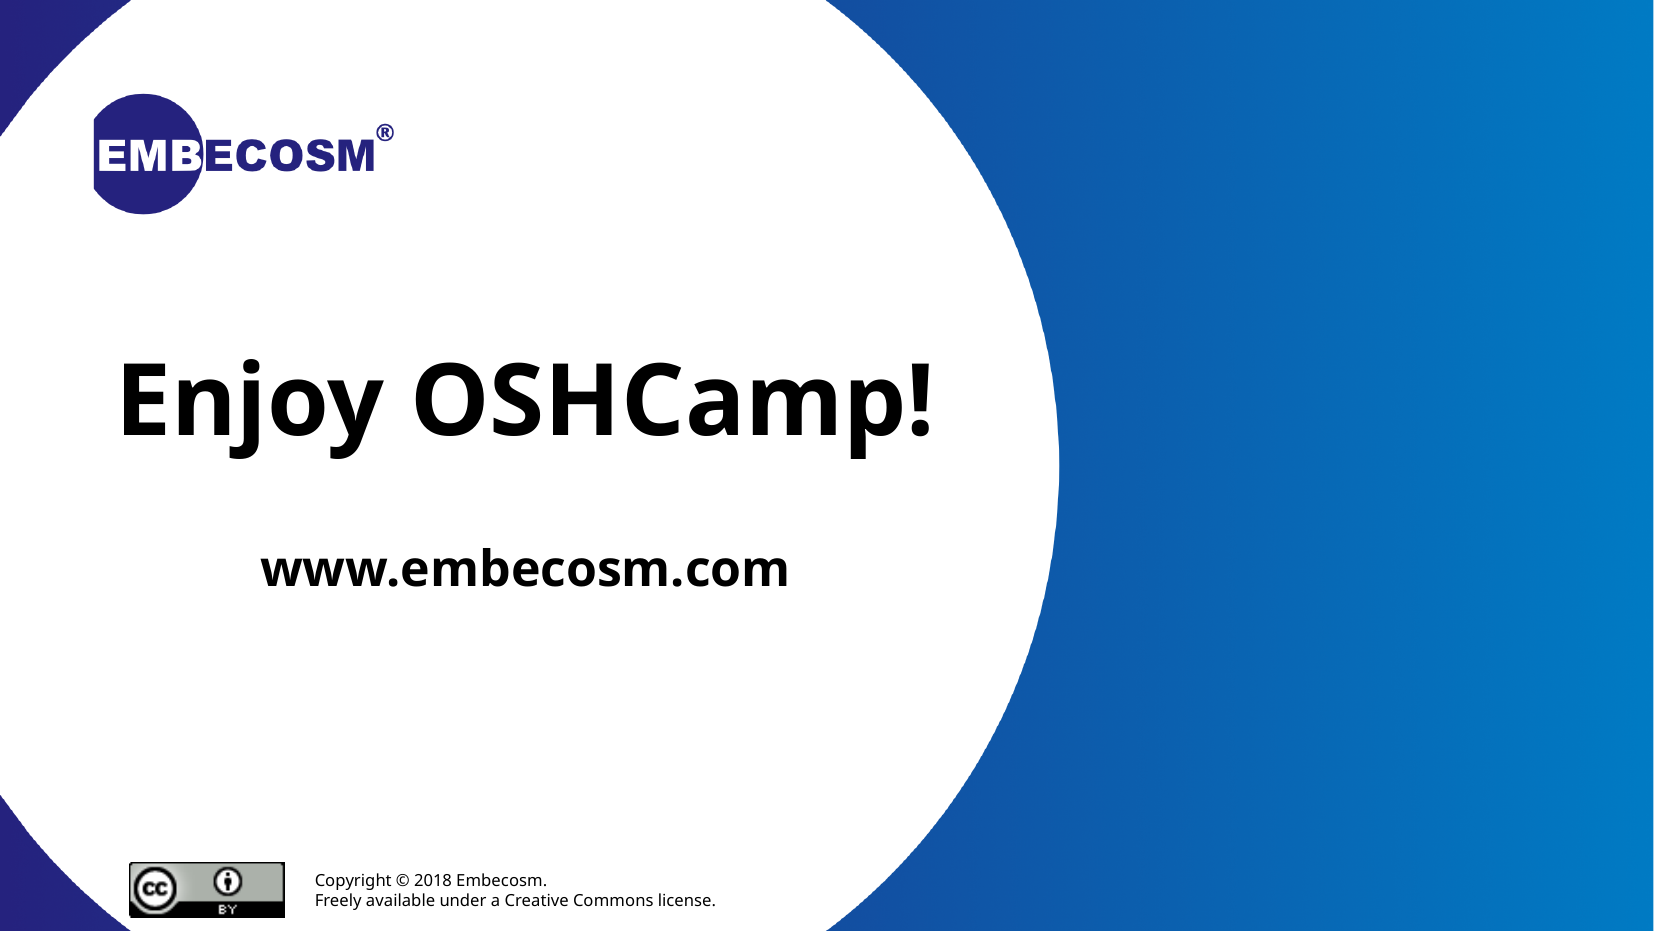

# Enjoy OSHCamp! www.embecosm.com
Copyright © 2018 Embecosm.
Freely available under a Creative Commons license.